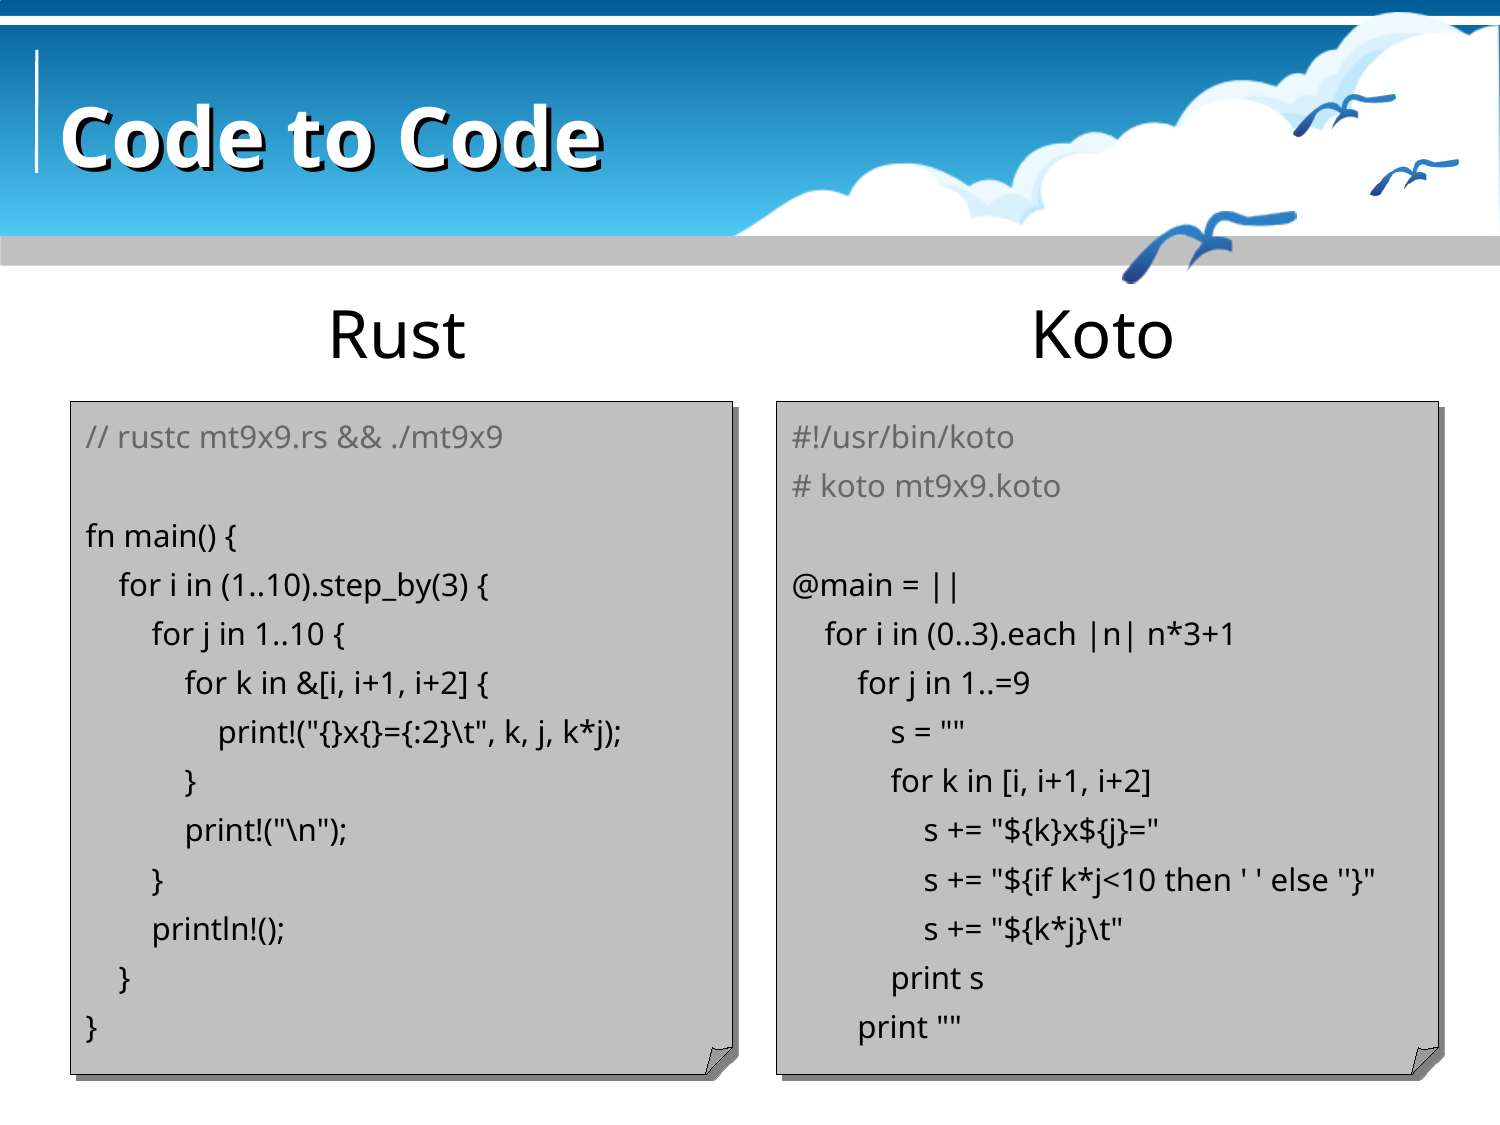

# Code to Code
Koto
Rust
// rustc mt9x9.rs && ./mt9x9
fn main() {
 for i in (1..10).step_by(3) {
 for j in 1..10 {
 for k in &[i, i+1, i+2] {
 print!("{}x{}={:2}\t", k, j, k*j);
 }
 print!("\n");
 }
 println!();
 }
}
#!/usr/bin/koto
# koto mt9x9.koto
@main = ||
 for i in (0..3).each |n| n*3+1
 for j in 1..=9
 s = ""
 for k in [i, i+1, i+2]
 s += "${k}x${j}="
 s += "${if k*j<10 then ' ' else ''}"
 s += "${k*j}\t"
 print s
 print ""